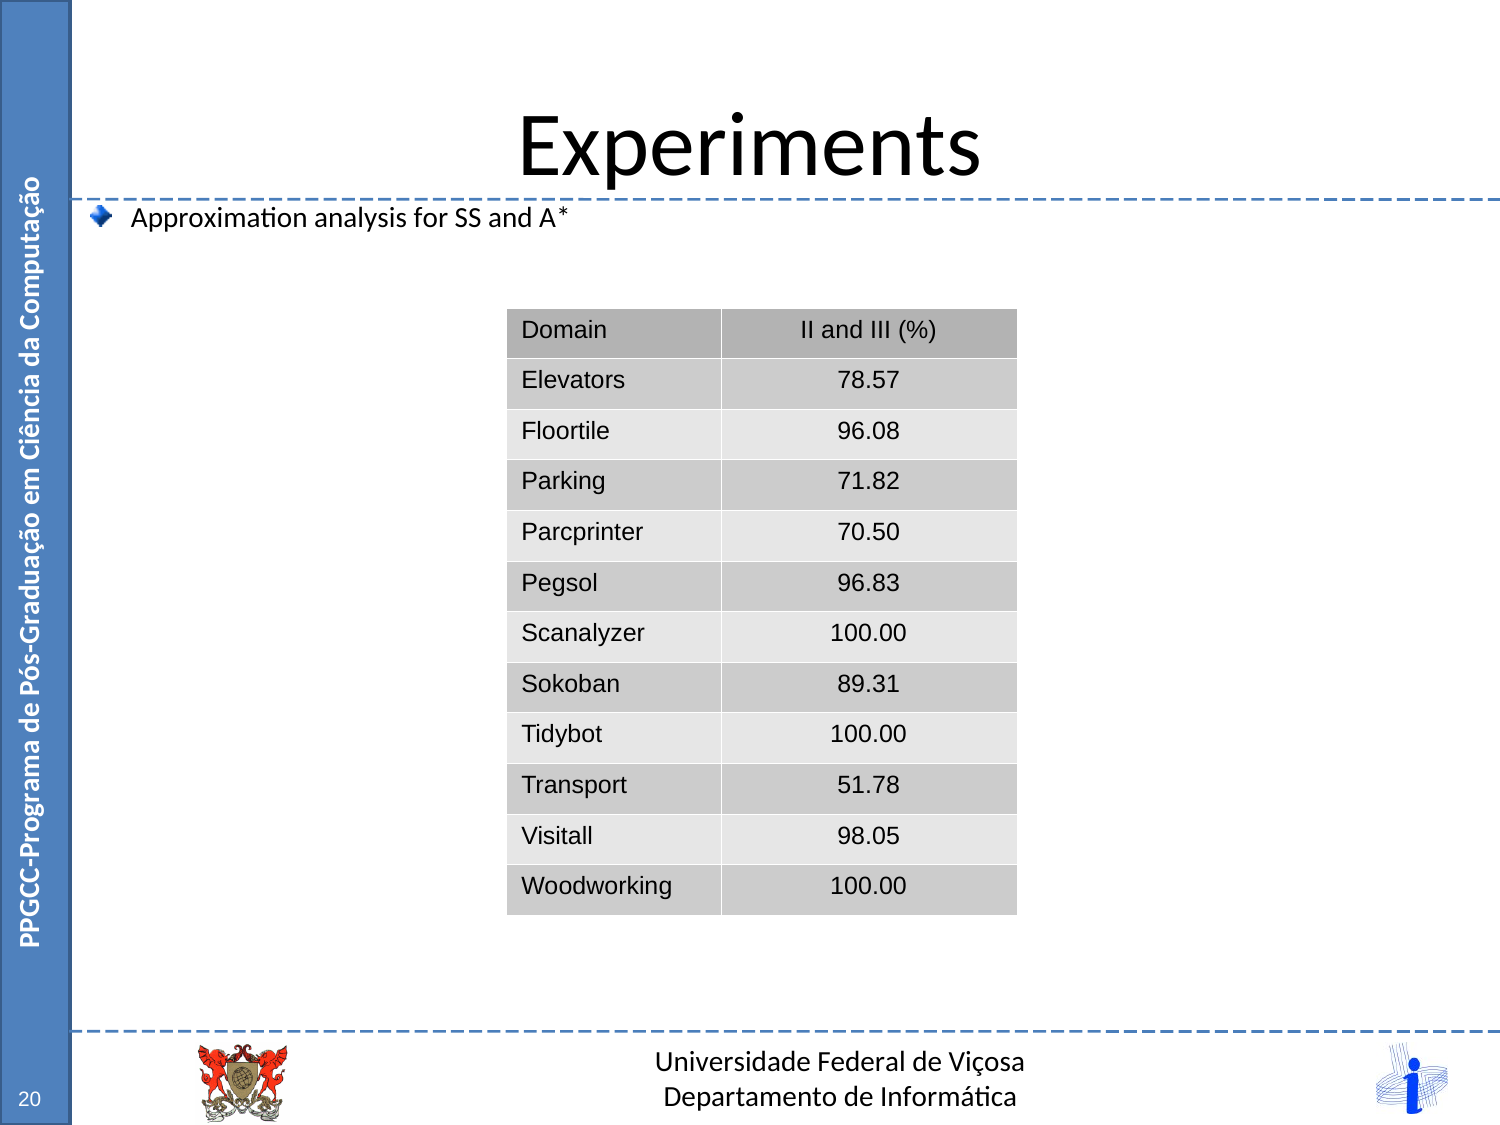

Experiments
 Approximation analysis for SS and A*
| Domain | II and III (%) |
| --- | --- |
| Elevators | 78.57 |
| Floortile | 96.08 |
| Parking | 71.82 |
| Parcprinter | 70.50 |
| Pegsol | 96.83 |
| Scanalyzer | 100.00 |
| Sokoban | 89.31 |
| Tidybot | 100.00 |
| Transport | 51.78 |
| Visitall | 98.05 |
| Woodworking | 100.00 |
PPGCC-Programa de Pós-Graduação em Ciência da Computação
Universidade Federal de Viçosa
Departamento de Informática
20